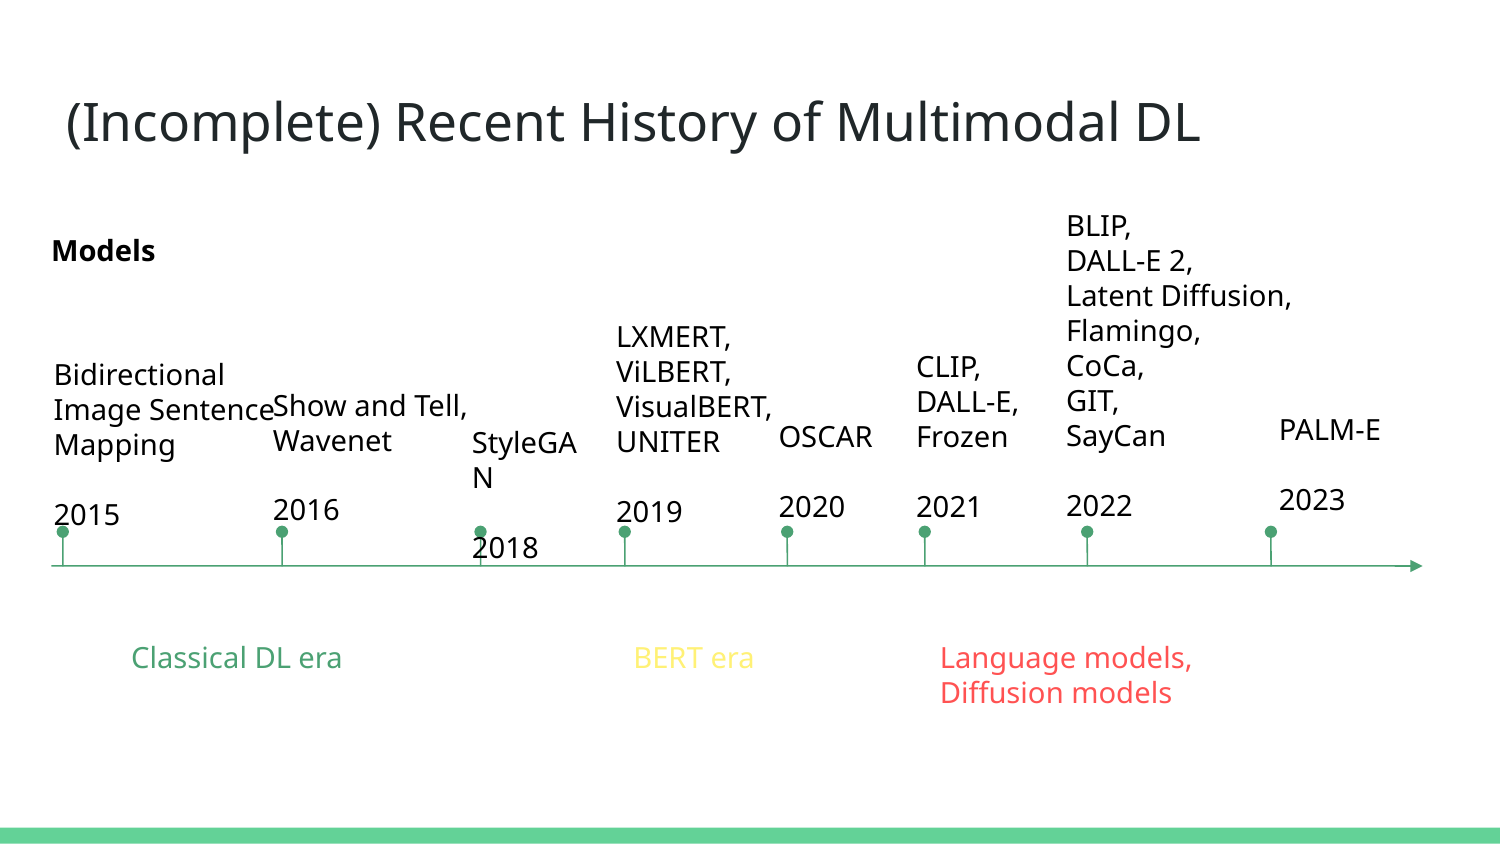

# (Incomplete) Recent History of Multimodal DL
BLIP,
DALL-E 2,
Latent Diffusion,
Flamingo,
CoCa,
GIT,
SayCan
2022
Models
LXMERT,
ViLBERT,
VisualBERT,
UNITER
2019
CLIP,
DALL-E,
Frozen
2021
Bidirectional
Image Sentence Mapping
2015
Show and Tell,
Wavenet
2016
PALM-E
2023
OSCAR
2020
StyleGAN
2018
Classical DL era
BERT era
Language models,
Diffusion models